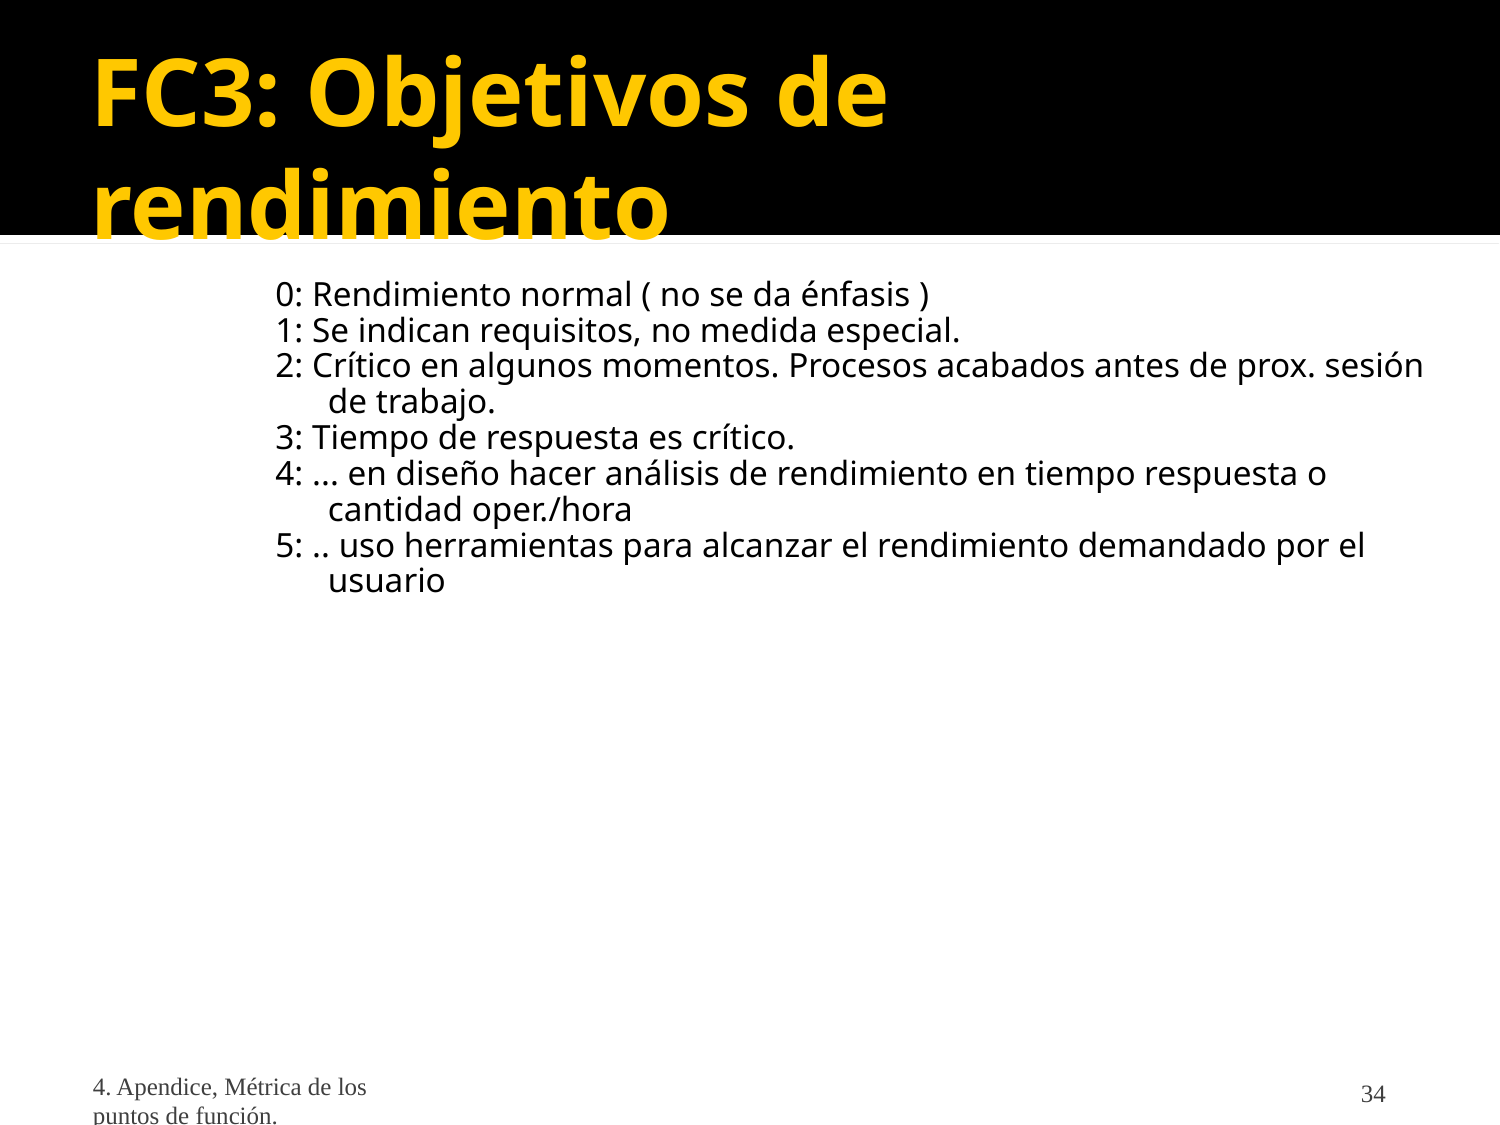

# FC3: Objetivos de rendimiento
0: Rendimiento normal ( no se da énfasis )
1: Se indican requisitos, no medida especial.
2: Crítico en algunos momentos. Procesos acabados antes de prox. sesión de trabajo.
3: Tiempo de respuesta es crítico.
4: ... en diseño hacer análisis de rendimiento en tiempo respuesta o cantidad oper./hora
5: .. uso herramientas para alcanzar el rendimiento demandado por el usuario
4. Apendice, Métrica de los puntos de función.
34